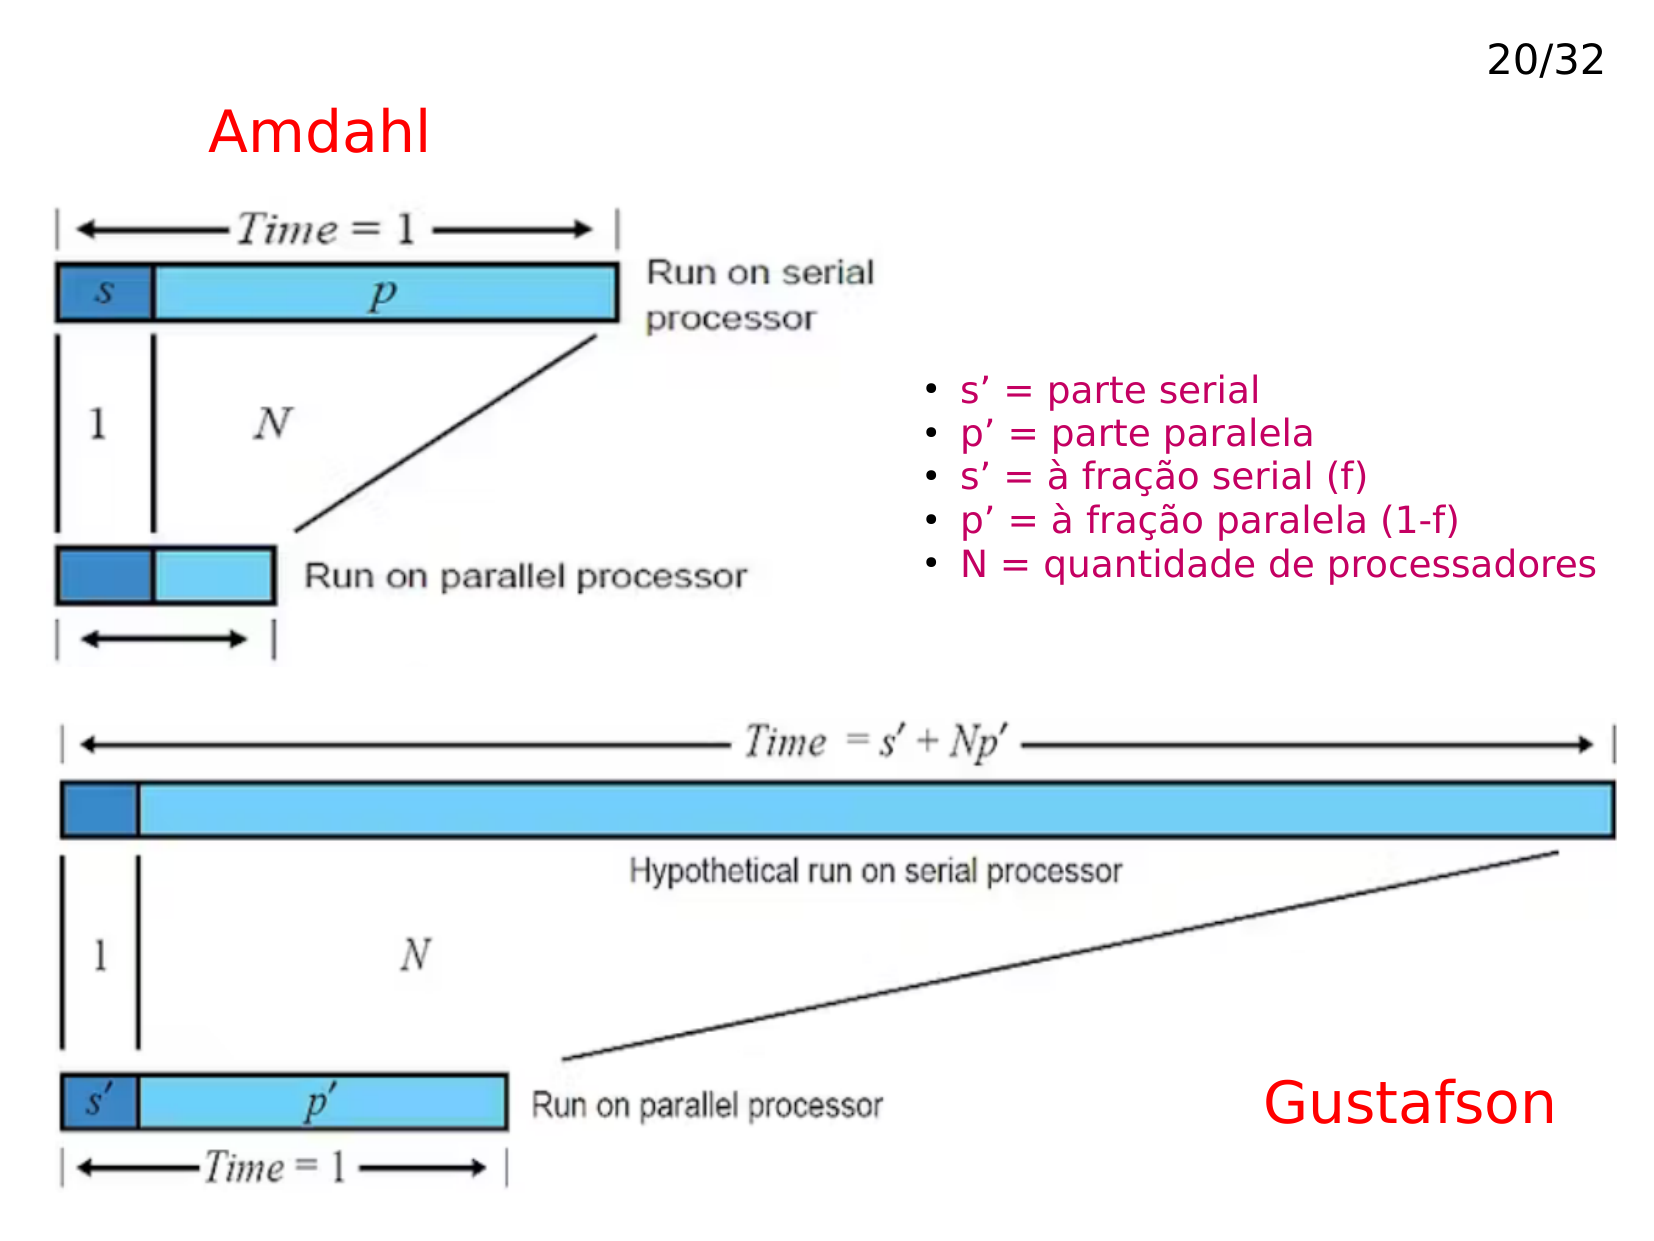

#
20
Amdahl
s’ = parte serial
p’ = parte paralela
s’ = à fração serial (f)
p’ = à fração paralela (1-f)
N = quantidade de processadores
Gustafson